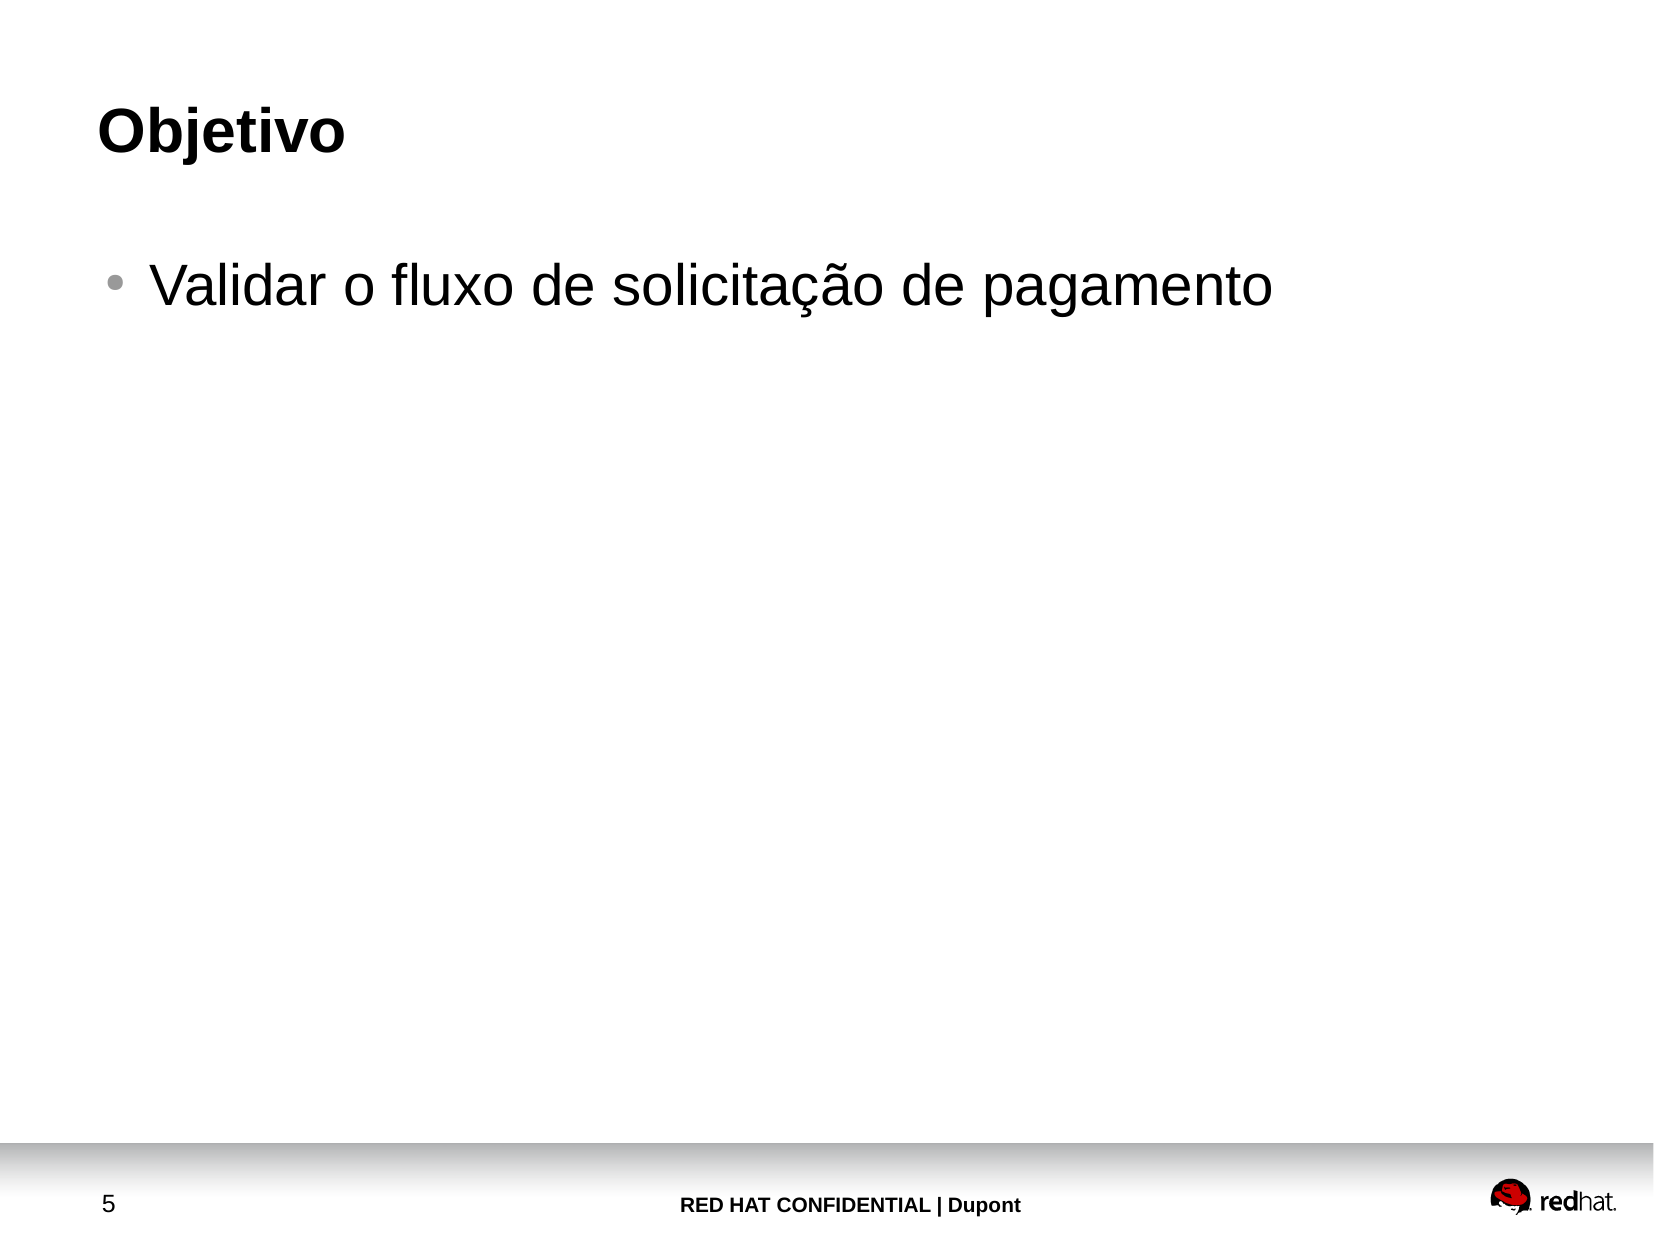

Objetivo
Validar o fluxo de solicitação de pagamento